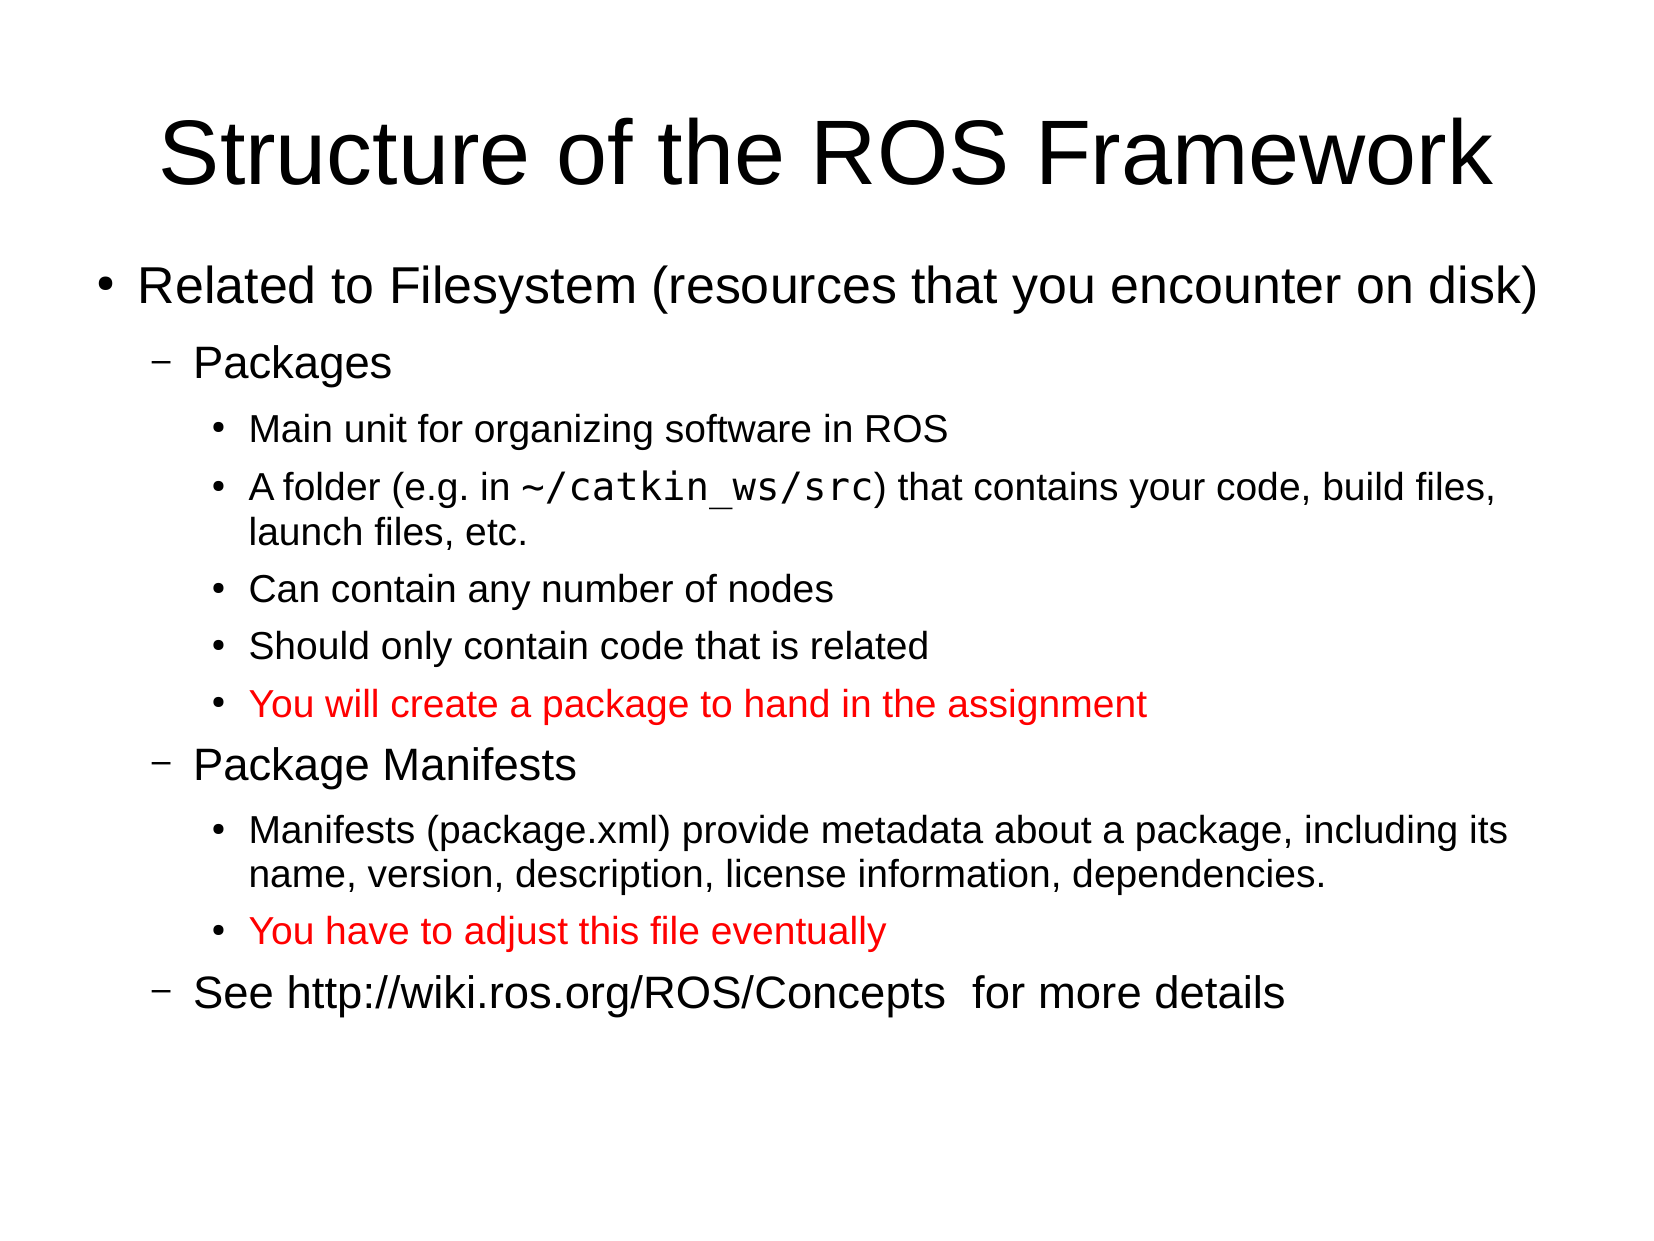

# Structure of the ROS Framework
Related to Filesystem (resources that you encounter on disk)
Packages
Main unit for organizing software in ROS
A folder (e.g. in ~/catkin_ws/src) that contains your code, build files, launch files, etc.
Can contain any number of nodes
Should only contain code that is related
You will create a package to hand in the assignment
Package Manifests
Manifests (package.xml) provide metadata about a package, including its name, version, description, license information, dependencies.
You have to adjust this file eventually
See http://wiki.ros.org/ROS/Concepts for more details